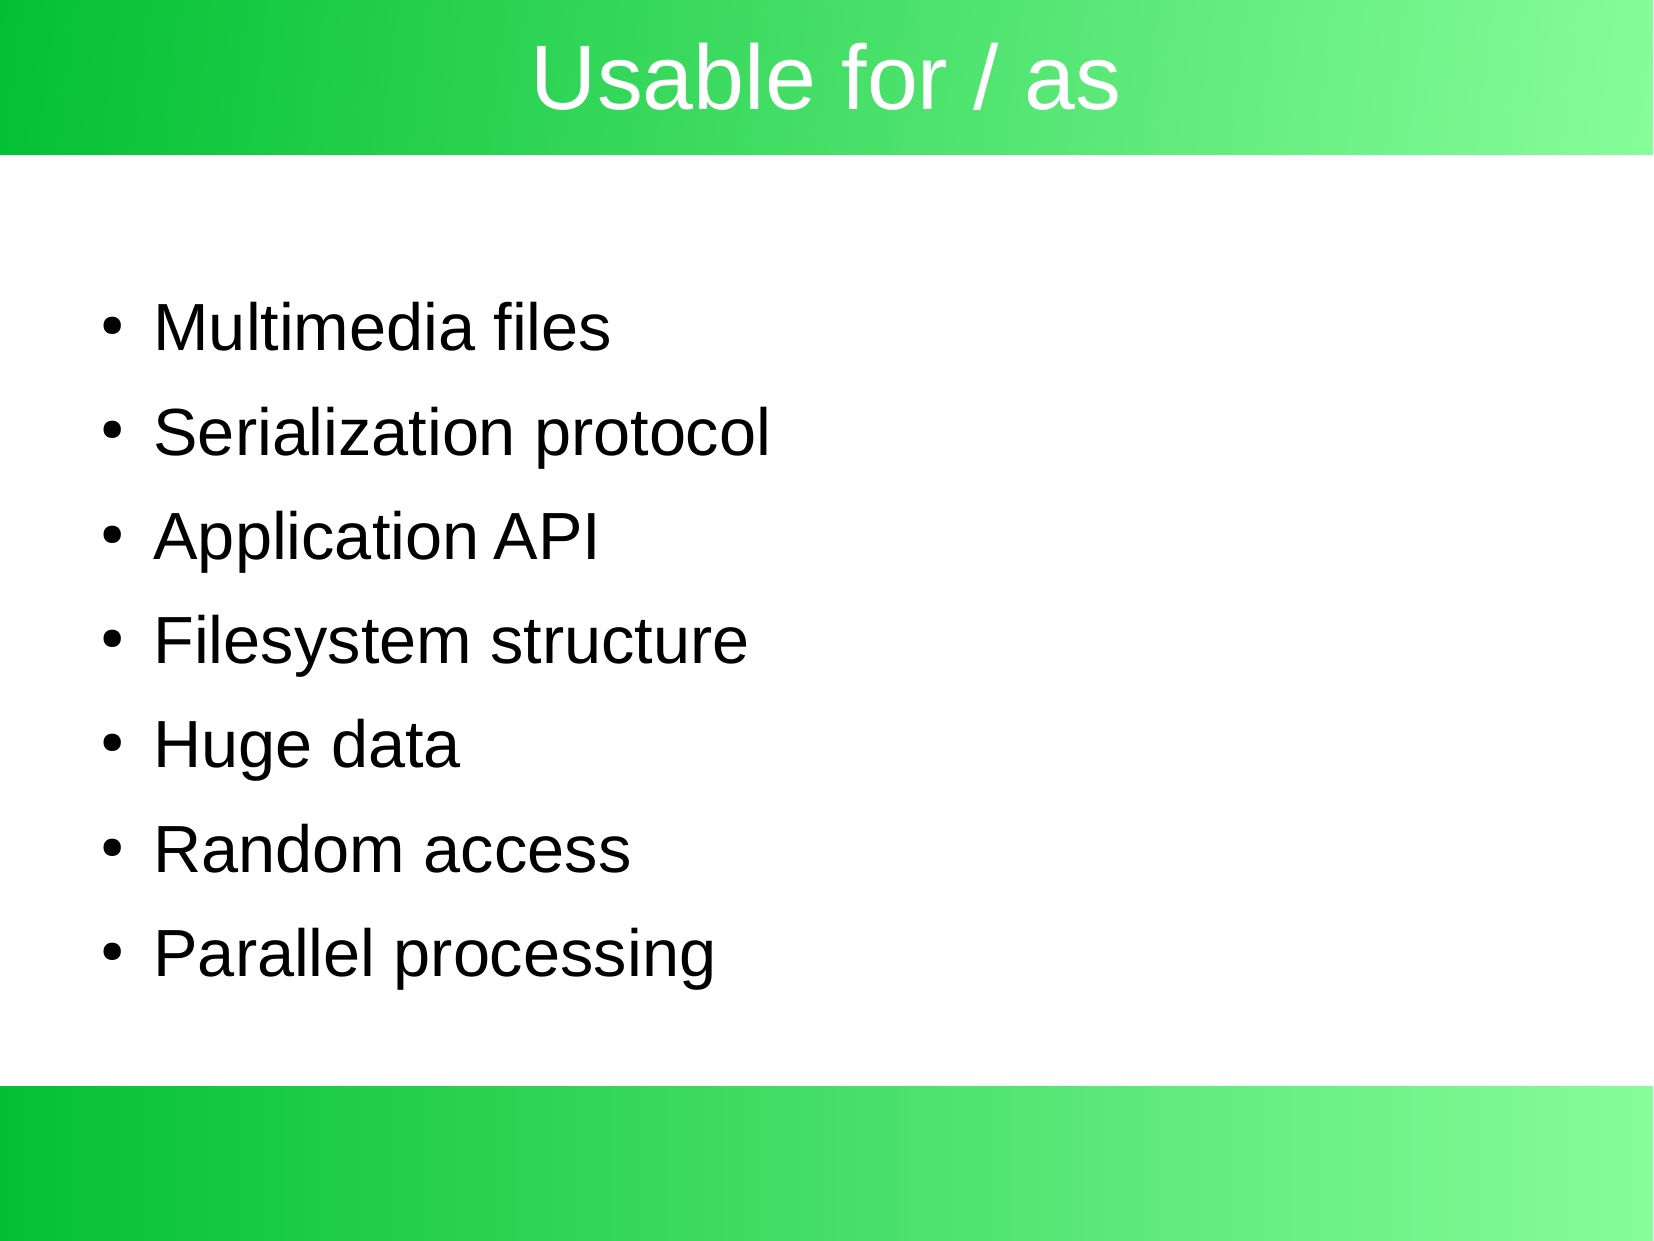

# Usable for / as
Multimedia files
Serialization protocol
Application API
Filesystem structure
Huge data
Random access
Parallel processing